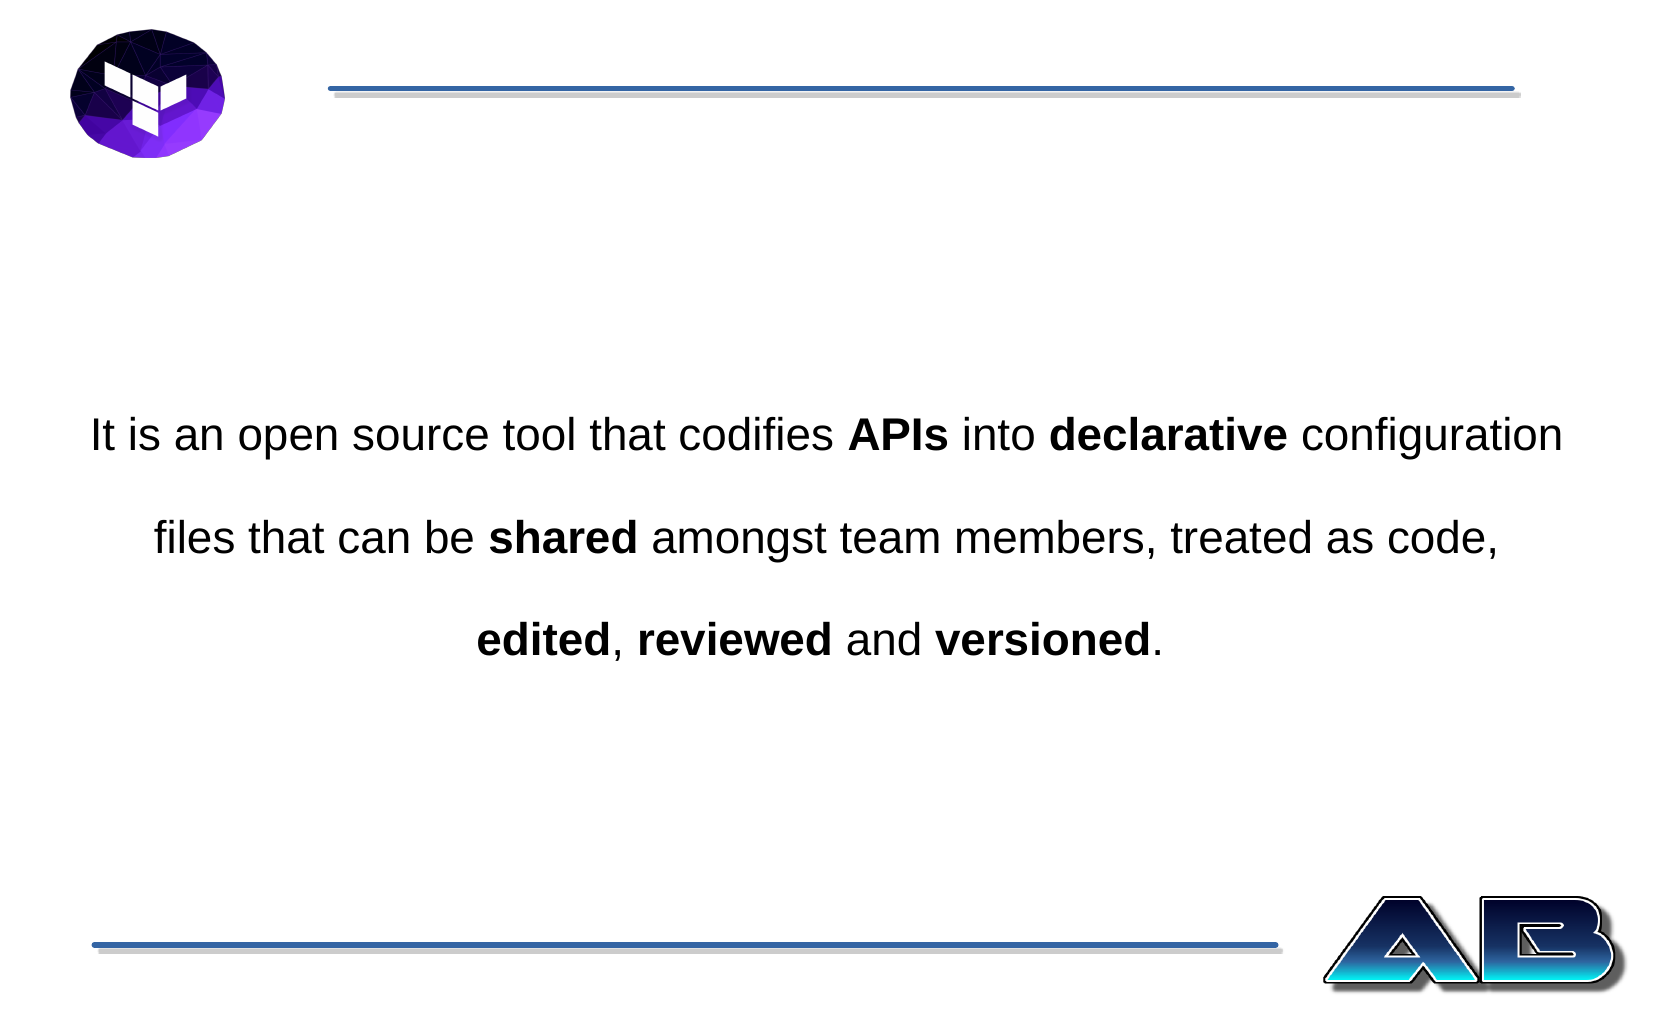

# It is an open source tool that codifies APIs into declarative configuration files that can be shared amongst team members, treated as code, edited, reviewed and versioned.